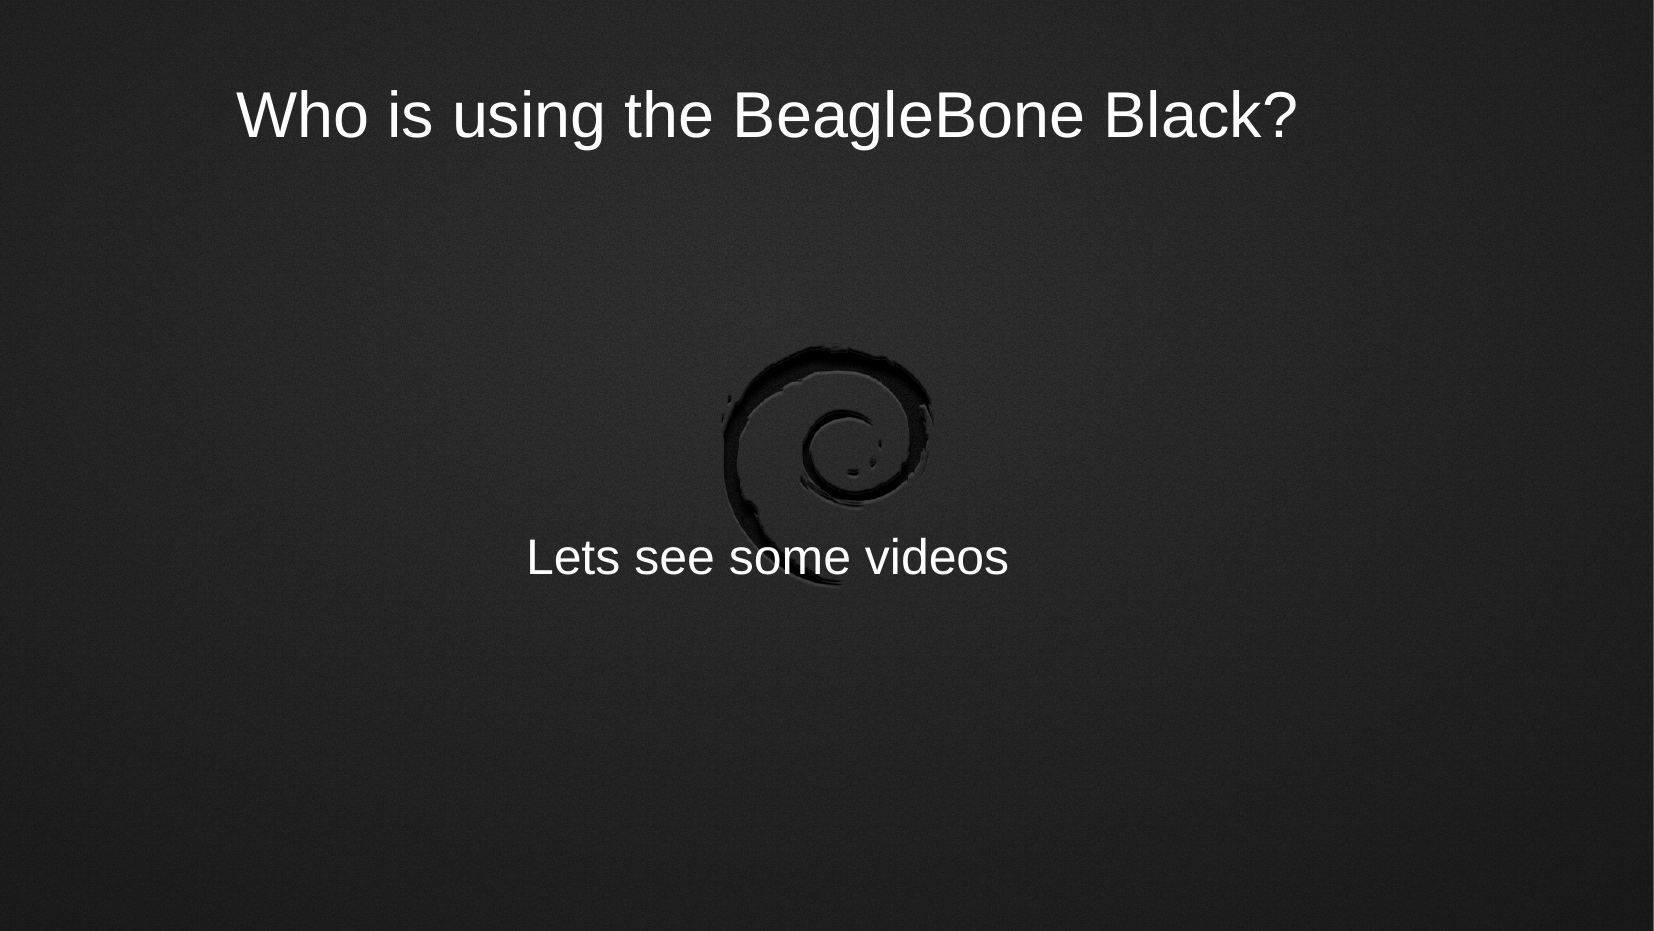

# Who is using the BeagleBone Black?
Lets see some videos